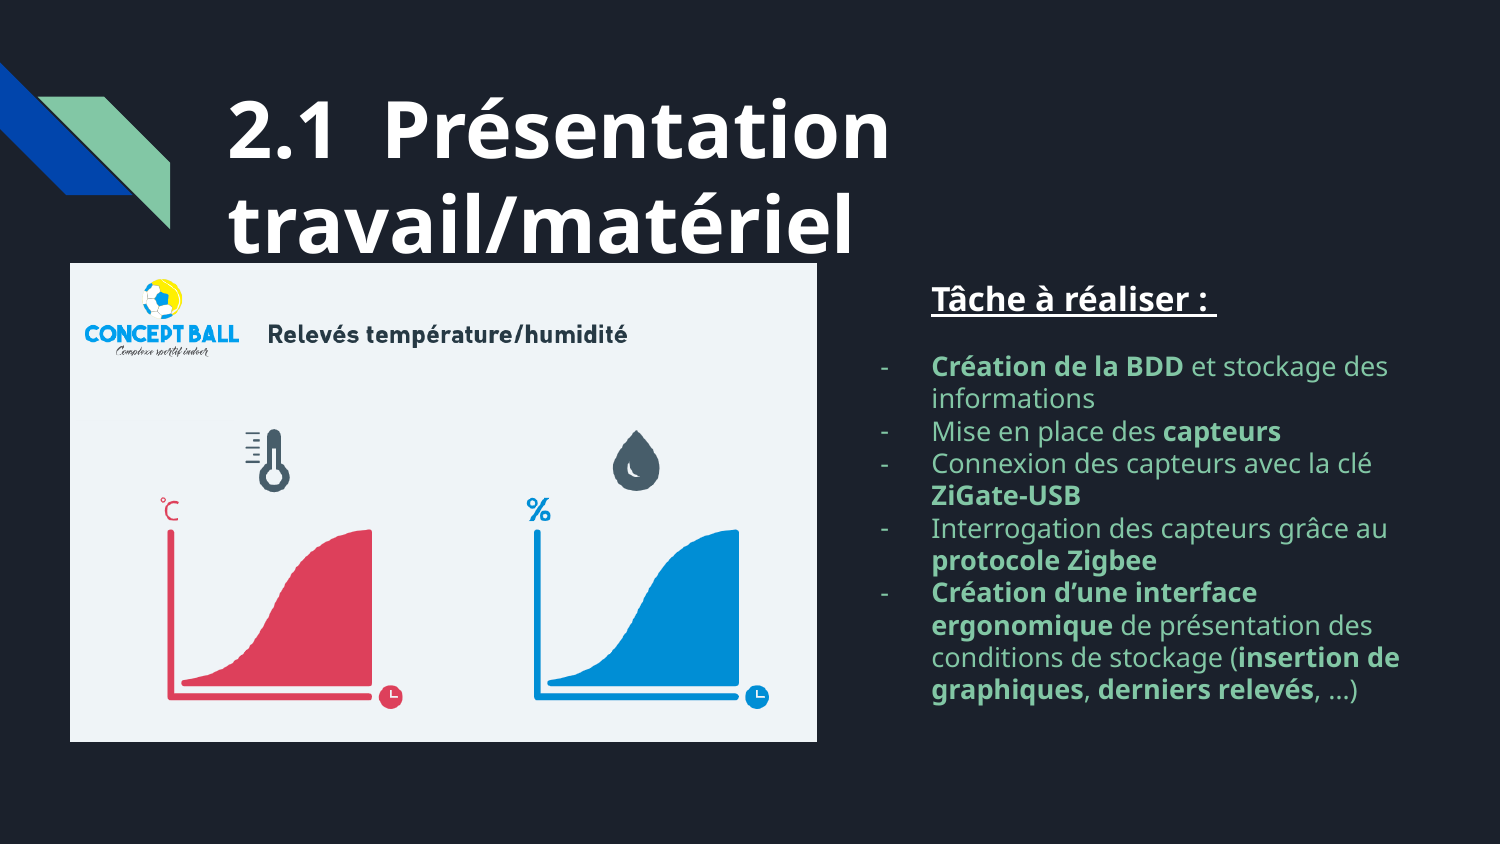

# 2.1 Présentation travail/matériel
	Tâche à réaliser :
Création de la BDD et stockage des informations
Mise en place des capteurs
Connexion des capteurs avec la clé ZiGate-USB
Interrogation des capteurs grâce au protocole Zigbee
Création d’une interface ergonomique de présentation des conditions de stockage (insertion de graphiques, derniers relevés, …)